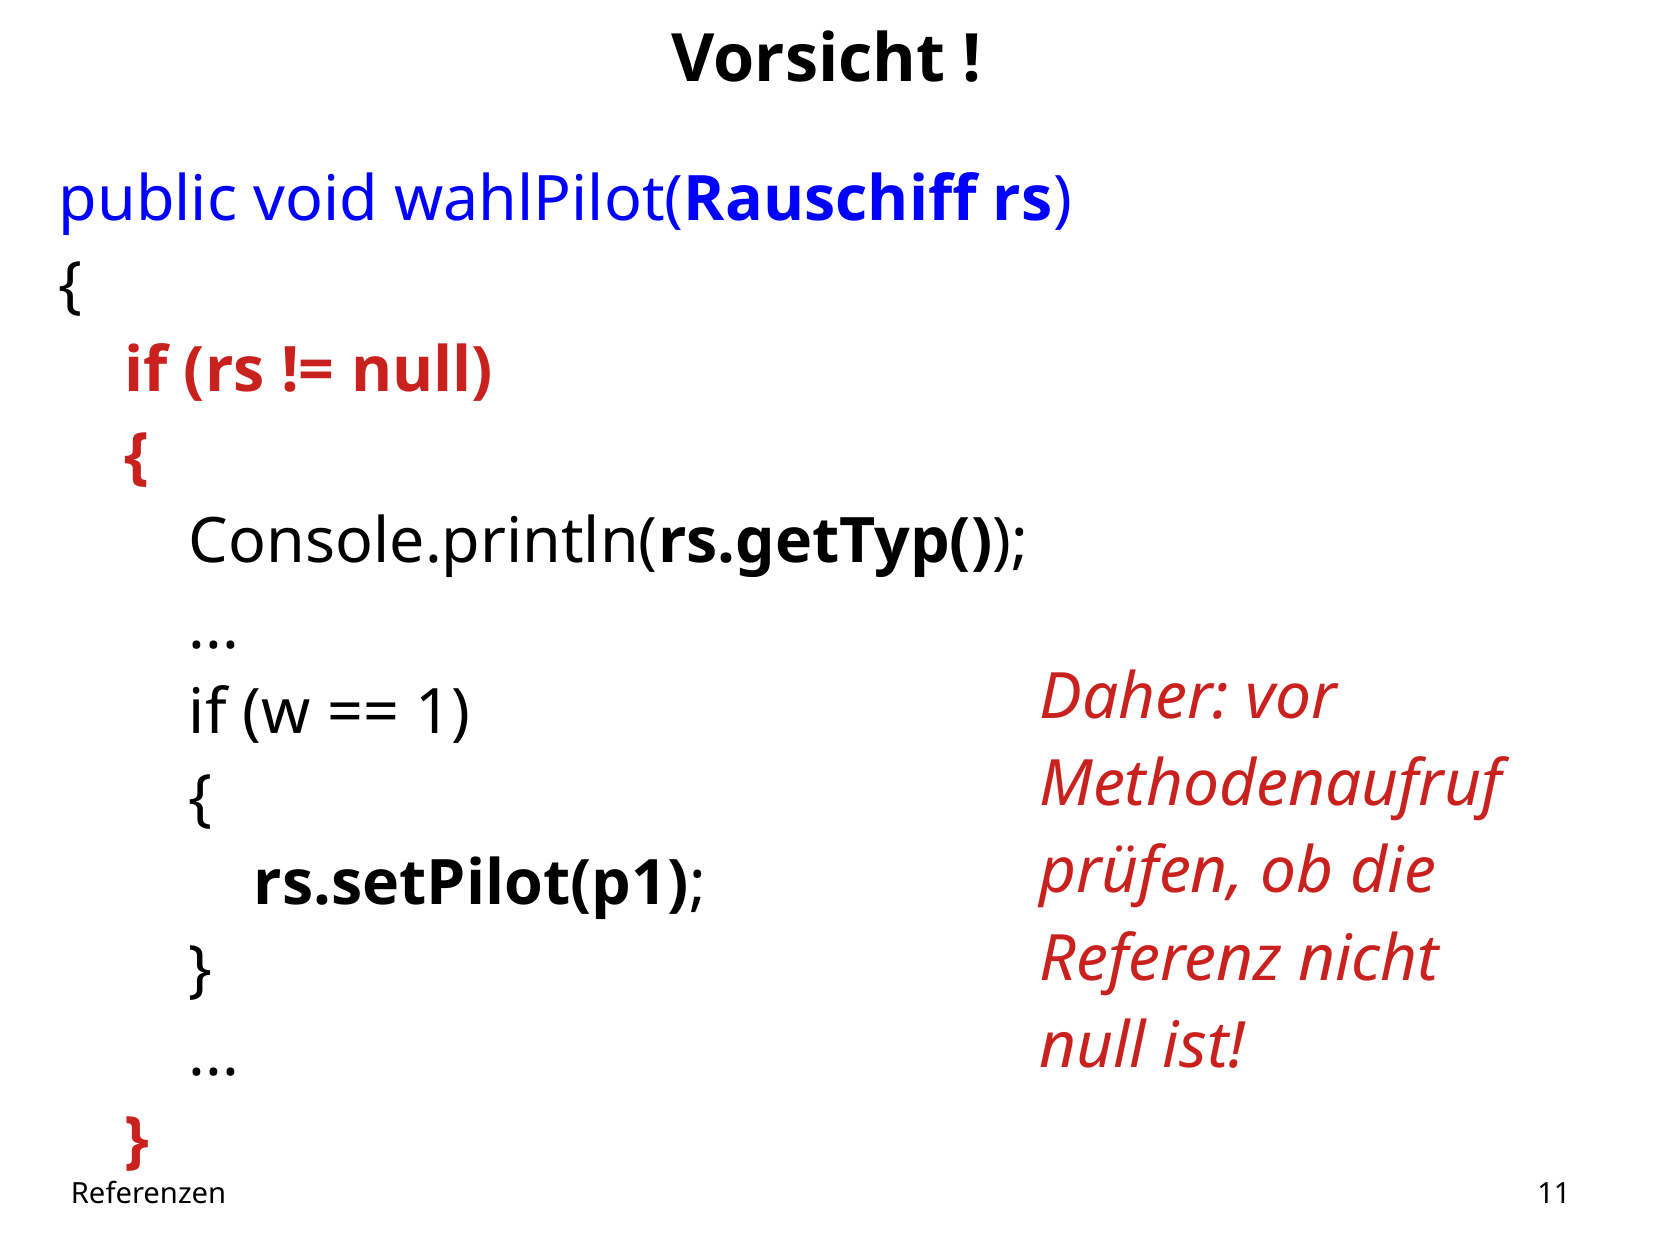

# Vorsicht !
public void wahlPilot(Rauschiff rs)
{
 if (rs != null)
 {
 Console.println(rs.getTyp());
 ...
 if (w == 1)
 {
 rs.setPilot(p1);
 }
 ...
 }
Daher: vor
Methodenaufruf
prüfen, ob die
Referenz nicht
null ist!
Referenzen
11